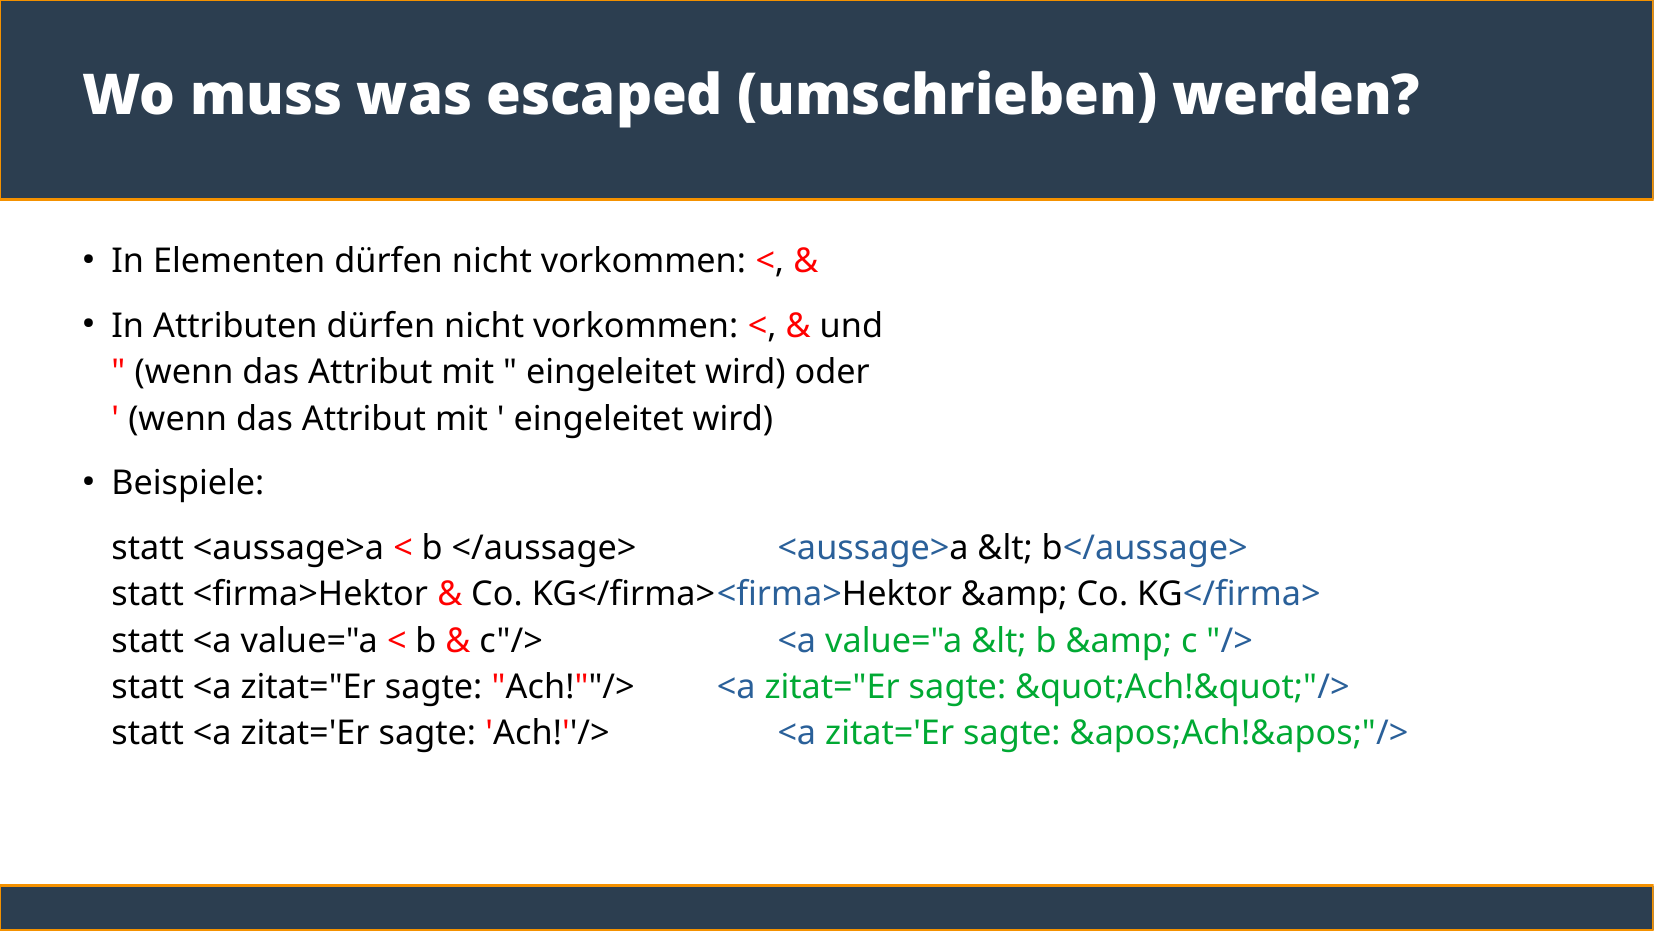

# Wo muss was escaped (umschrieben) werden?
In Elementen dürfen nicht vorkommen: <, &
In Attributen dürfen nicht vorkommen: <, & und
" (wenn das Attribut mit " eingeleitet wird) oder
' (wenn das Attribut mit ' eingeleitet wird)
Beispiele:
statt <aussage>a < b </aussage>			<aussage>a &lt; b</aussage>
statt <firma>Hektor & Co. KG</firma>	<firma>Hektor &amp; Co. KG</firma>
statt <a value="a < b & c"/>				<a value="a &lt; b &amp; c "/>
statt <a zitat="Er sagte: "Ach!""/>		<a zitat="Er sagte: &quot;Ach!&quot;"/>
statt <a zitat='Er sagte: 'Ach!''/>			<a zitat='Er sagte: &apos;Ach!&apos;"/>